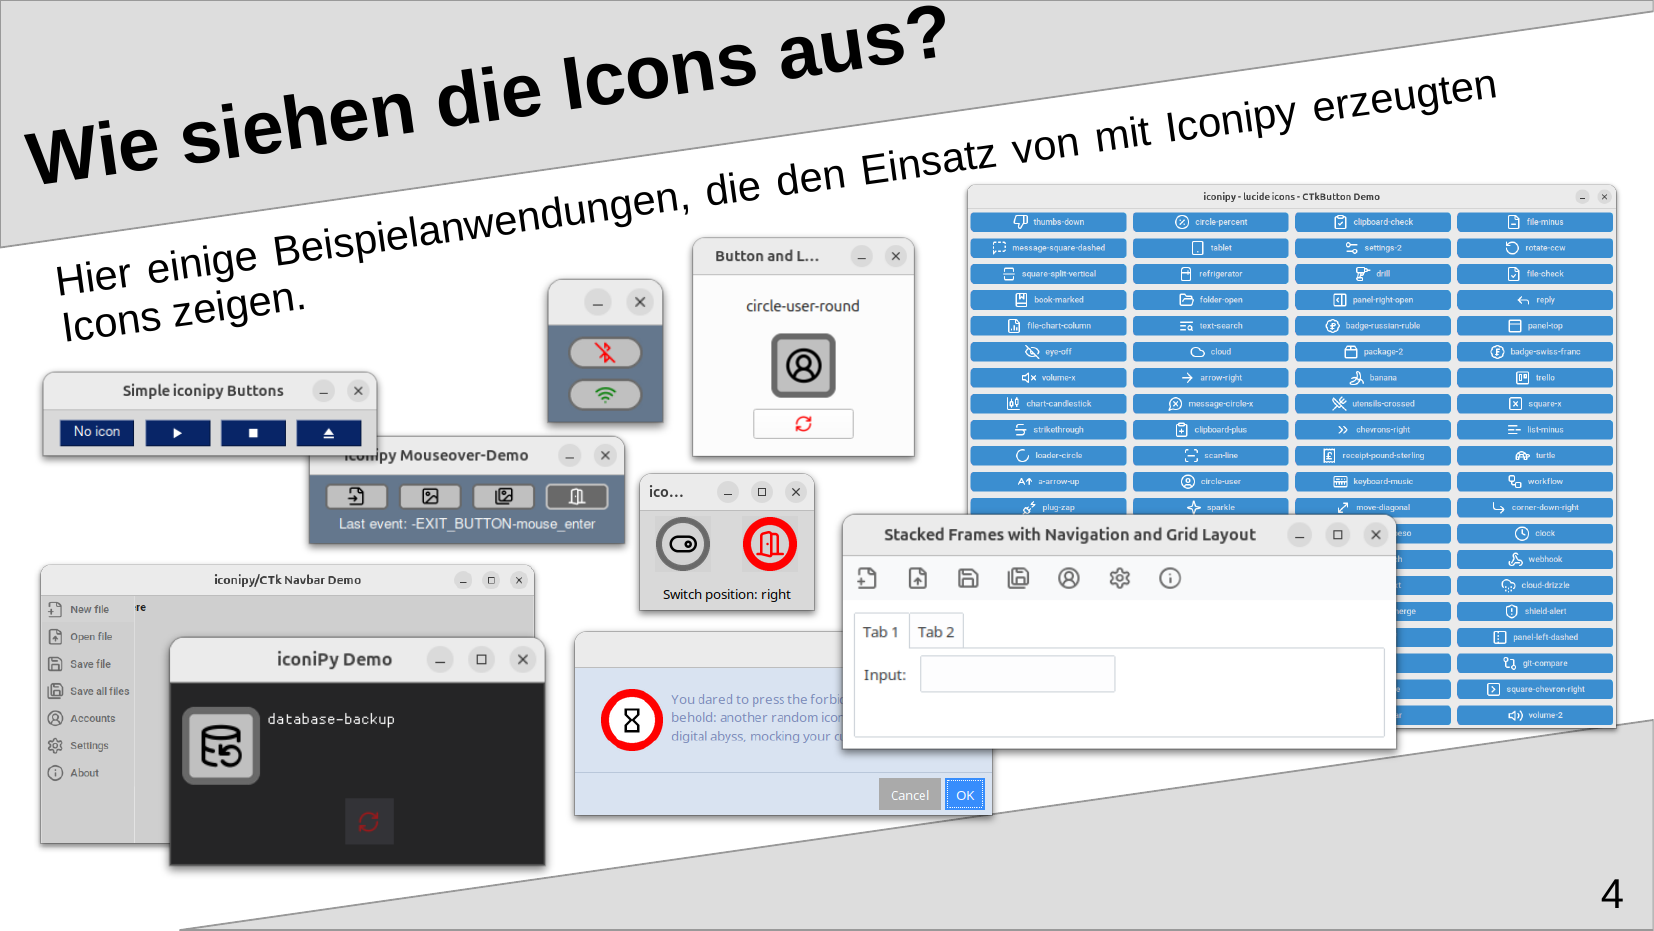

# Wie siehen die Icons aus?
Hier einige Beispielanwendungen, die den Einsatz von mit Iconipy erzeugten Icons zeigen.
4